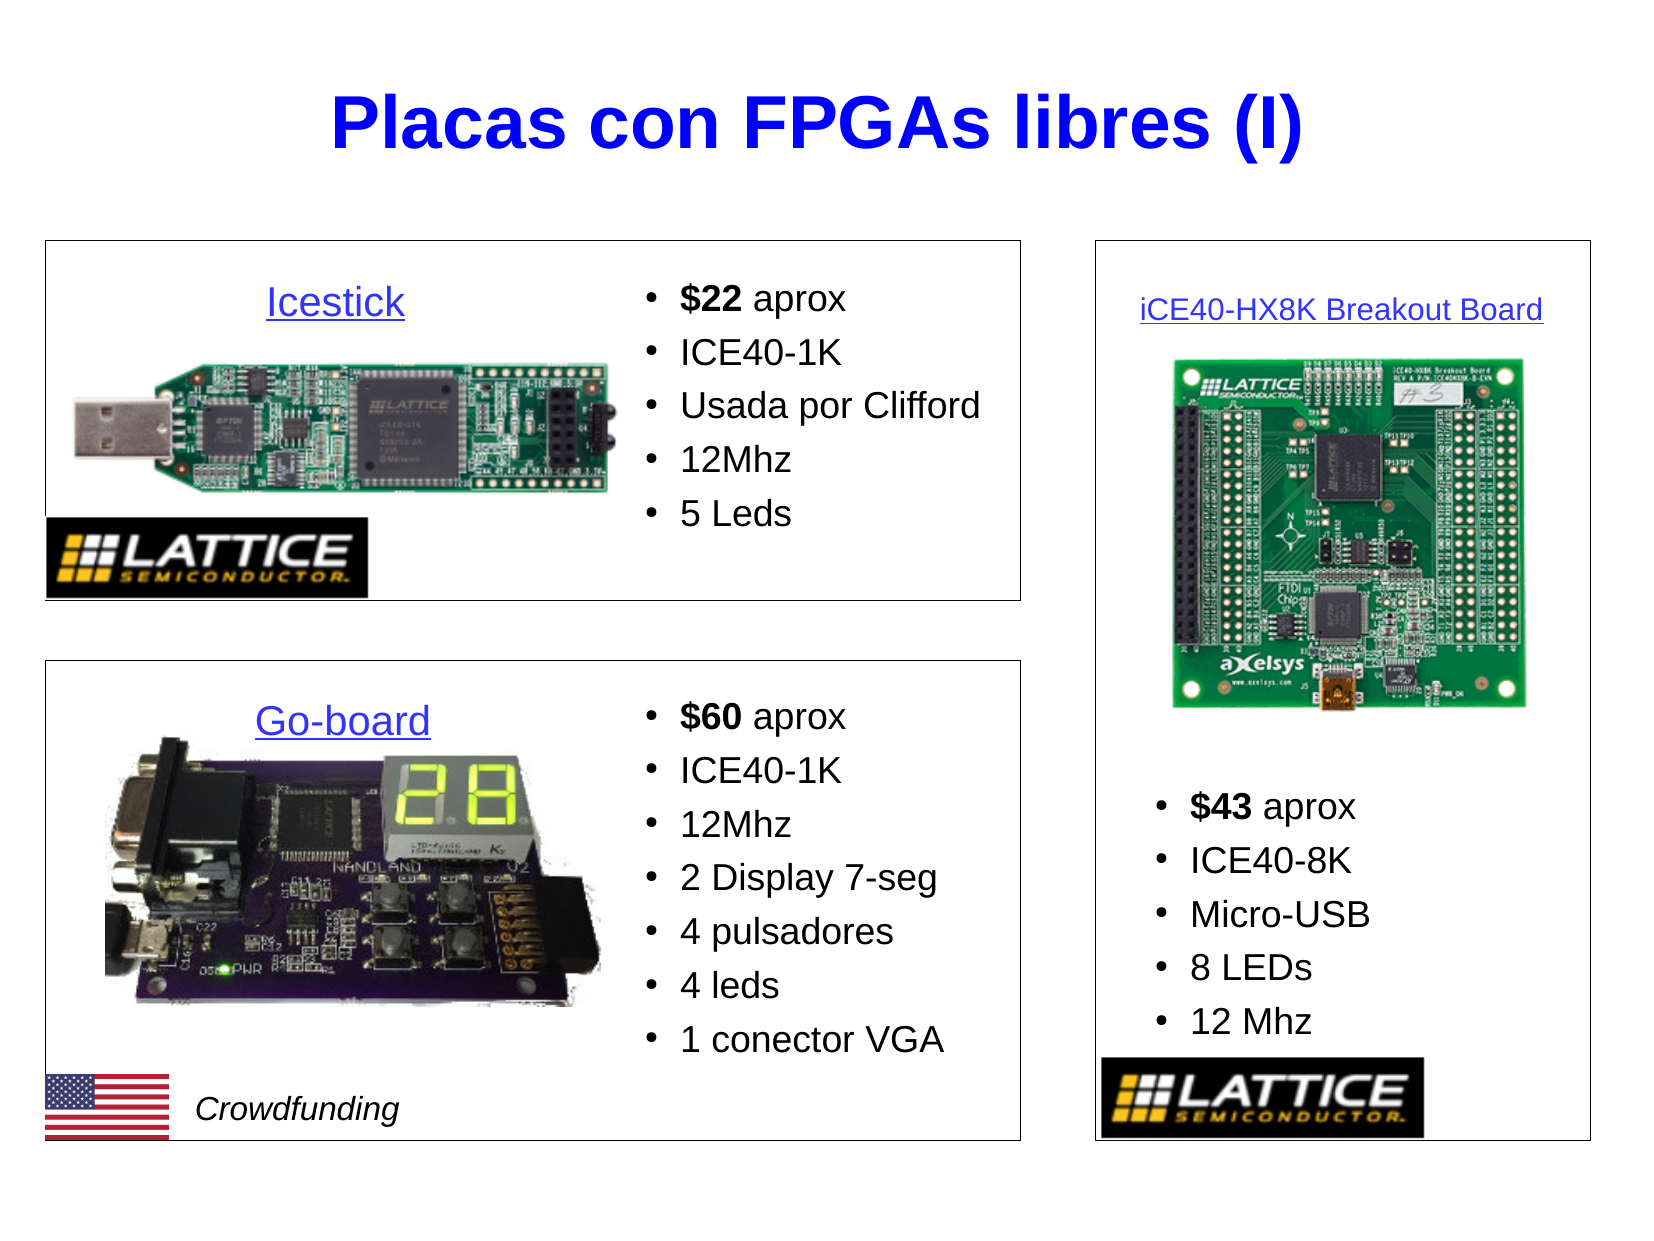

Placas con FPGAs libres (I)
$22 aprox
ICE40-1K
Usada por Clifford
12Mhz
5 Leds
Icestick
iCE40-HX8K Breakout Board
$60 aprox
ICE40-1K
12Mhz
2 Display 7-seg
4 pulsadores
4 leds
1 conector VGA
Go-board
$43 aprox
ICE40-8K
Micro-USB
8 LEDs
12 Mhz
Crowdfunding